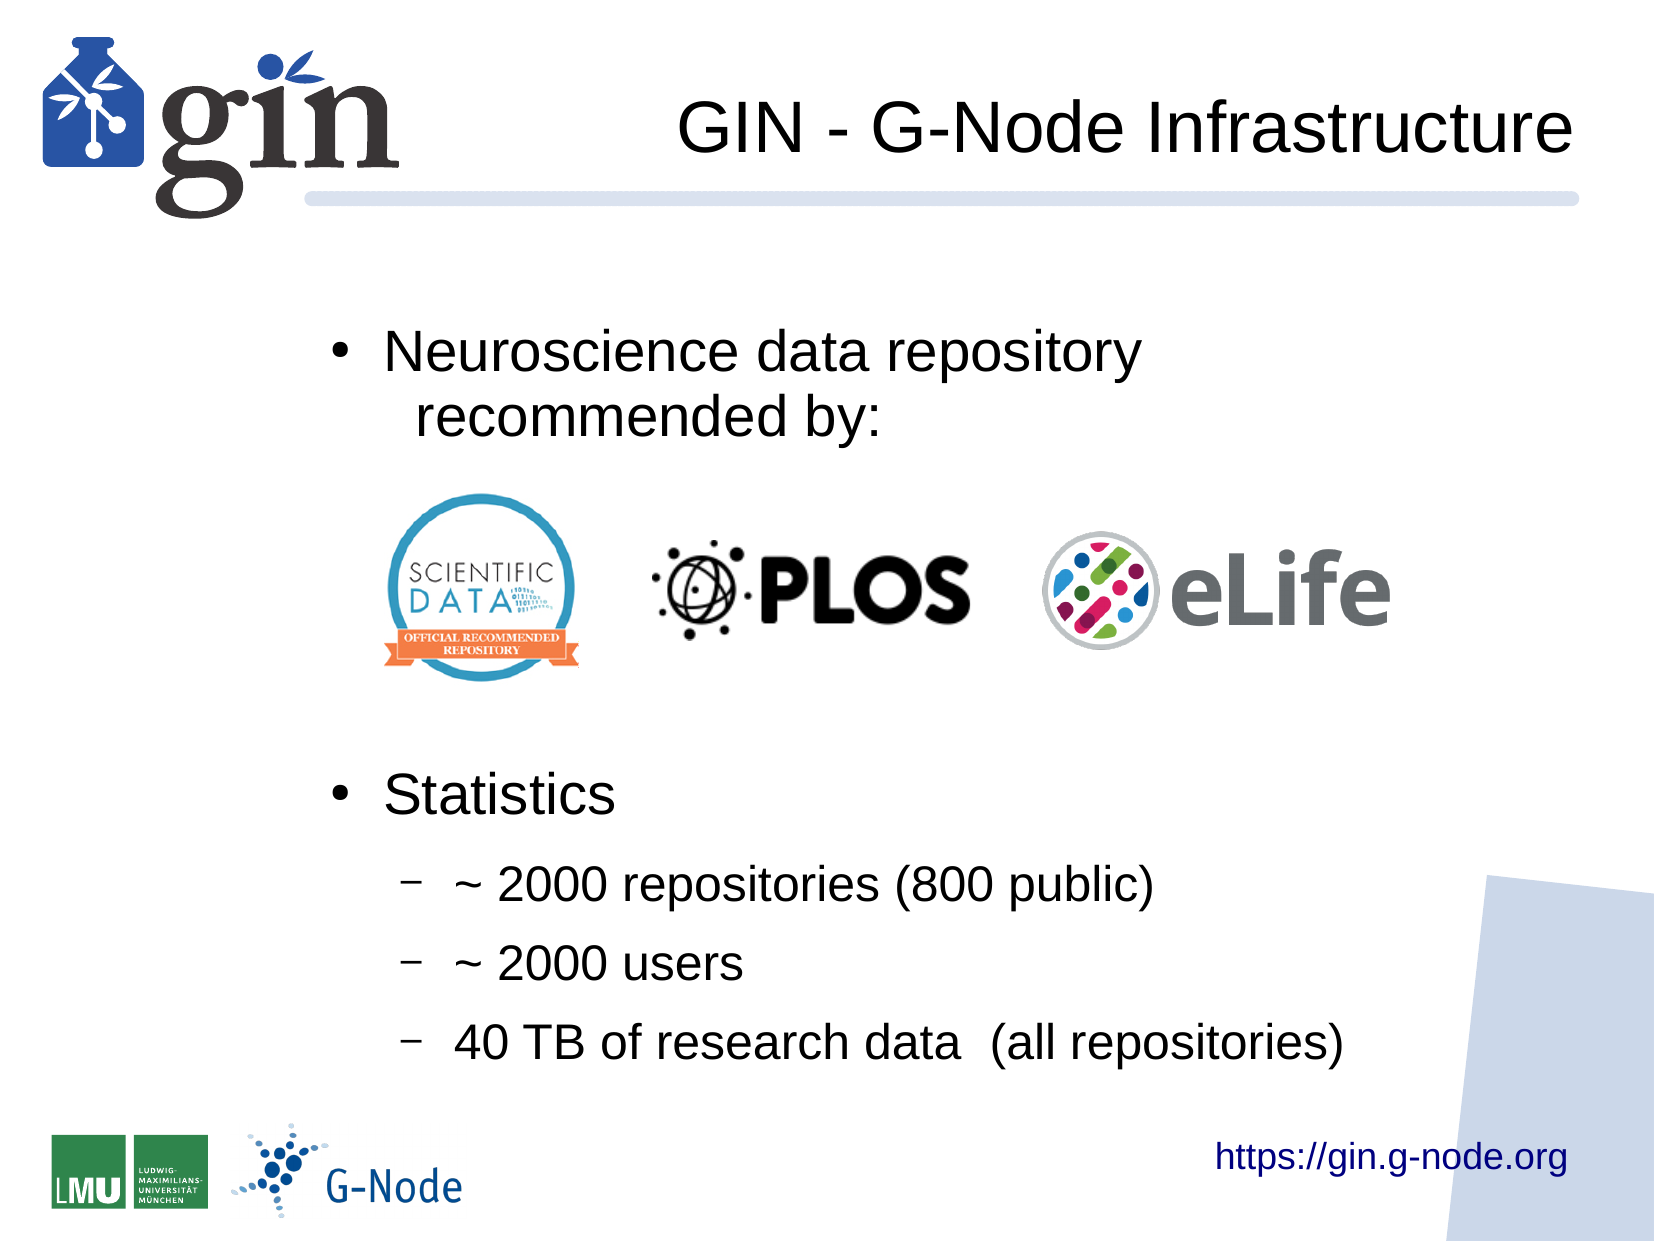

GIN - G-Node Infrastructure
# Neuroscience data repository recommended by:
Statistics
~ 2000 repositories (800 public)
~ 2000 users
40 TB of research data (all repositories)
https://gin.g-node.org